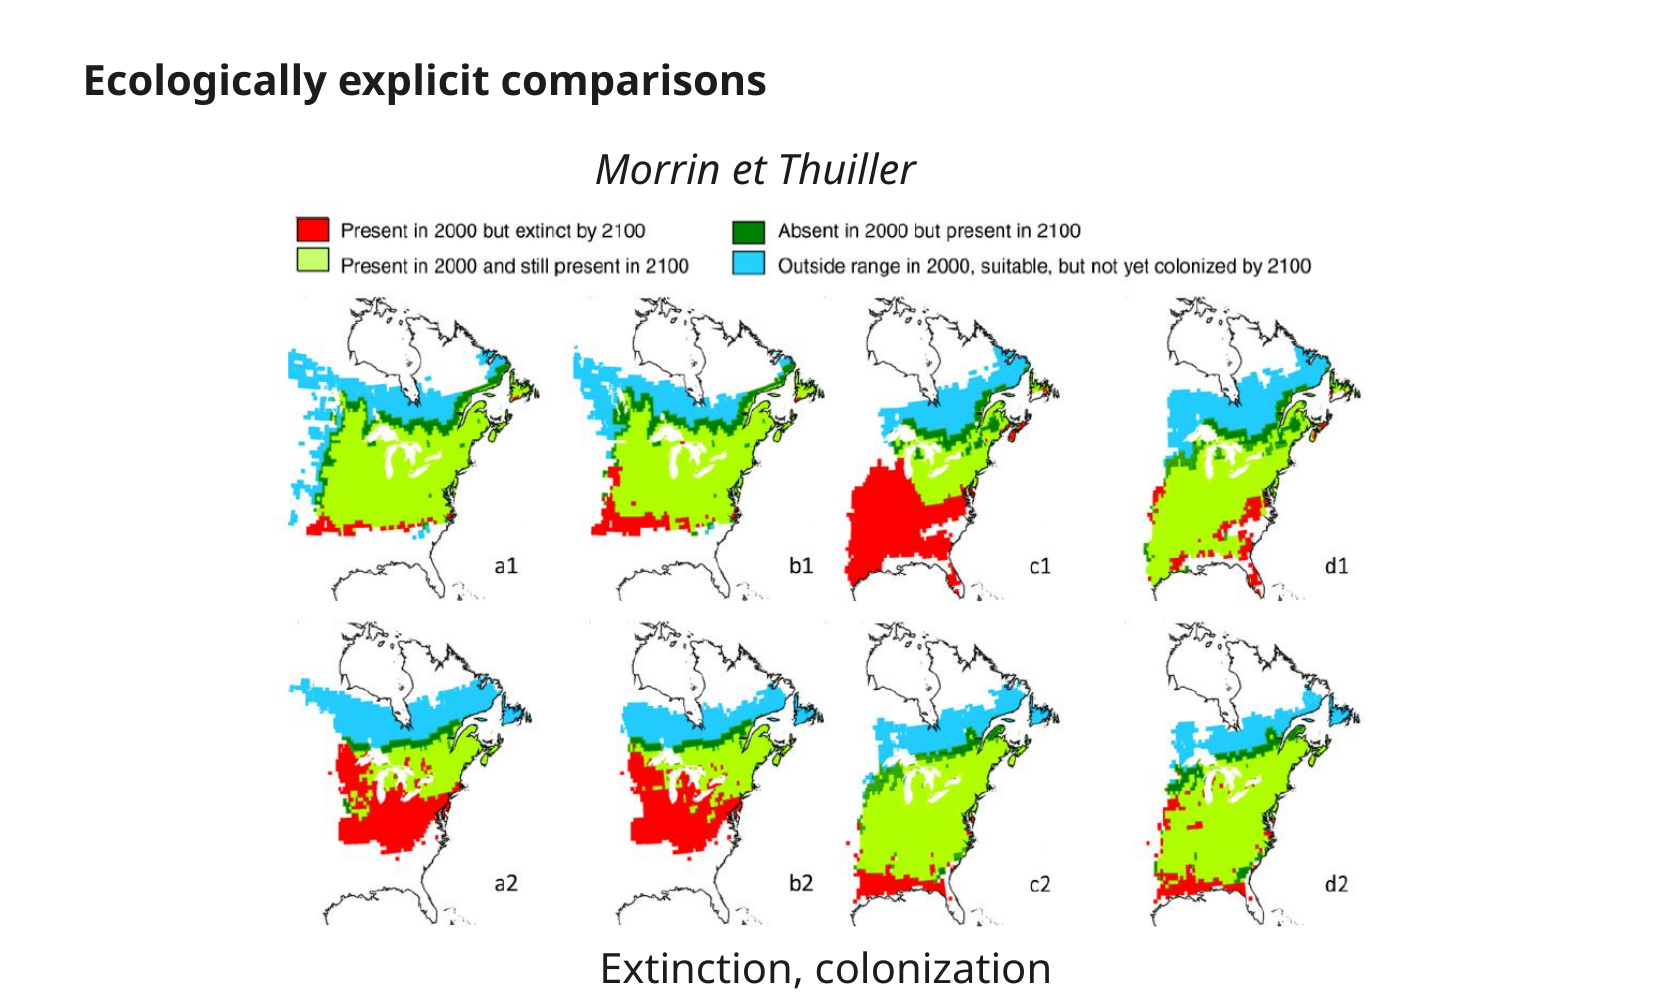

Ecologically explicit comparisons
Morrin et Thuiller (2009)
Extinction, colonization